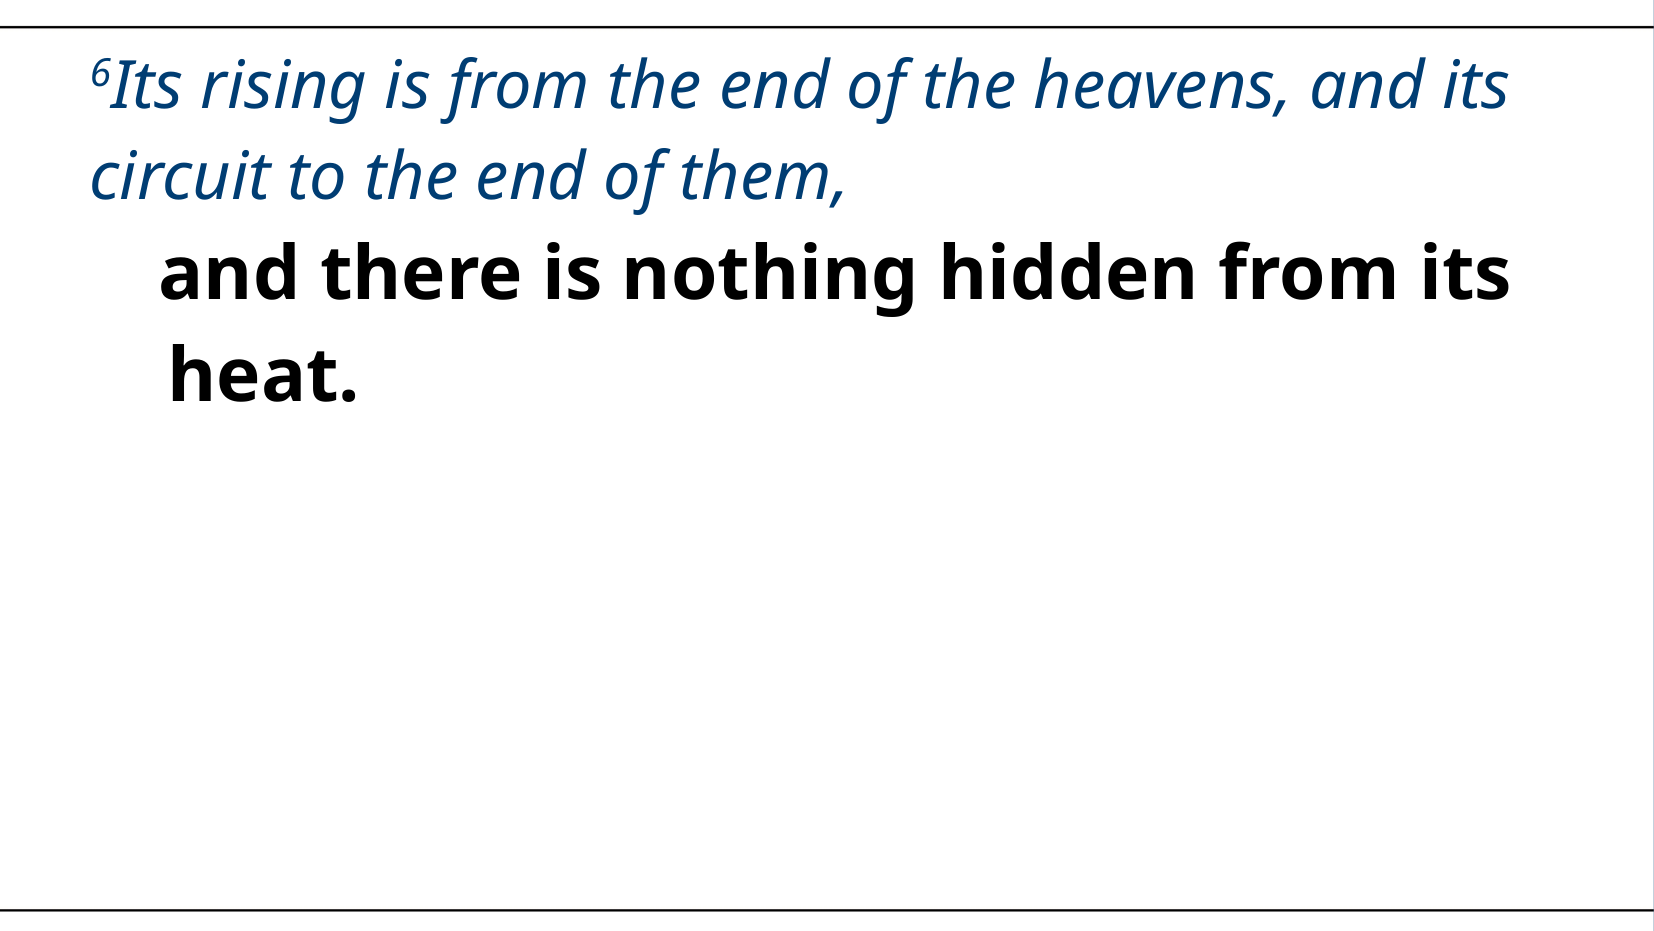

6Its rising is from the end of the heavens, and its circuit to the end of them,
 and there is nothing hidden from its
 heat.